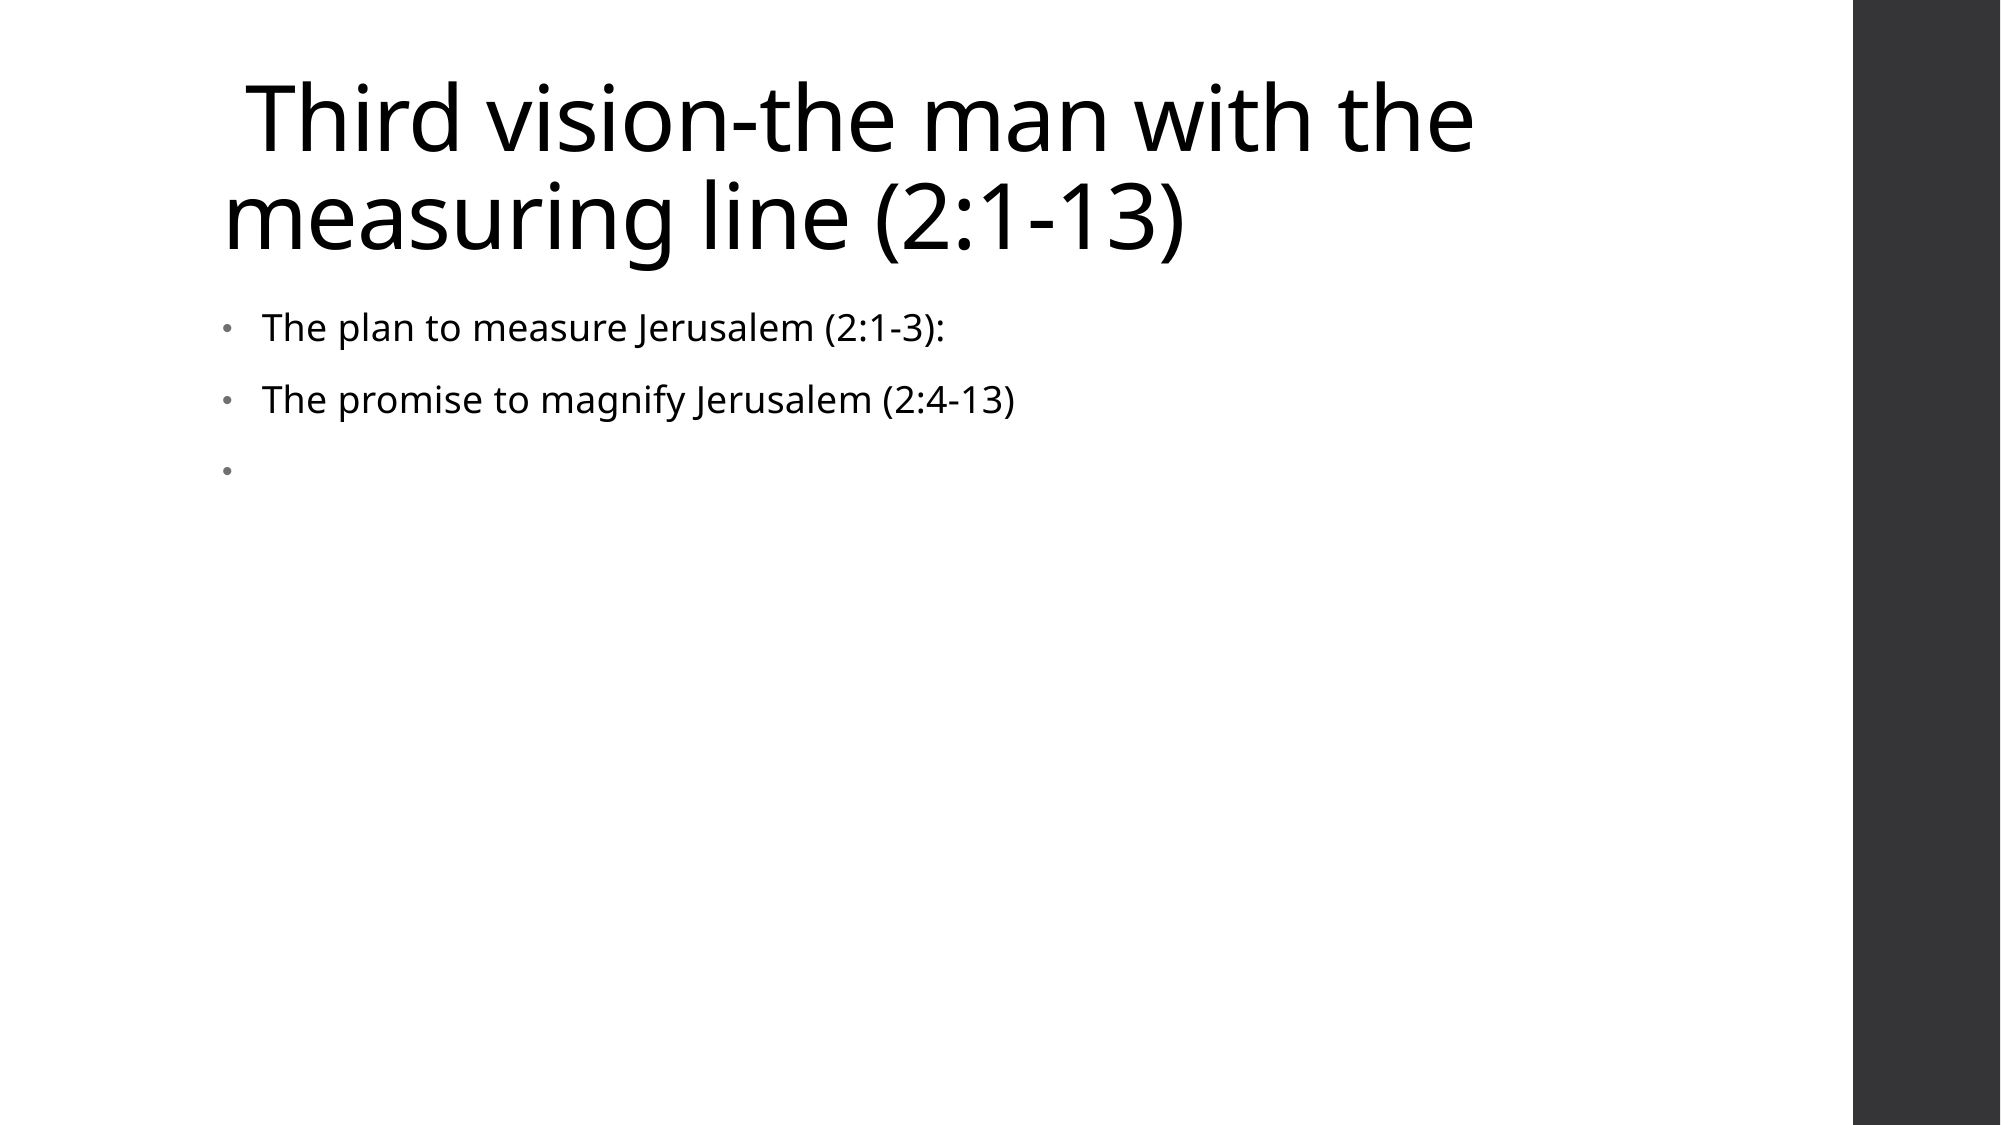

# Third vision-the man with the measuring line (2:1-13)
 The plan to measure Jerusalem (2:1-3):
 The promise to magnify Jerusalem (2:4-13)